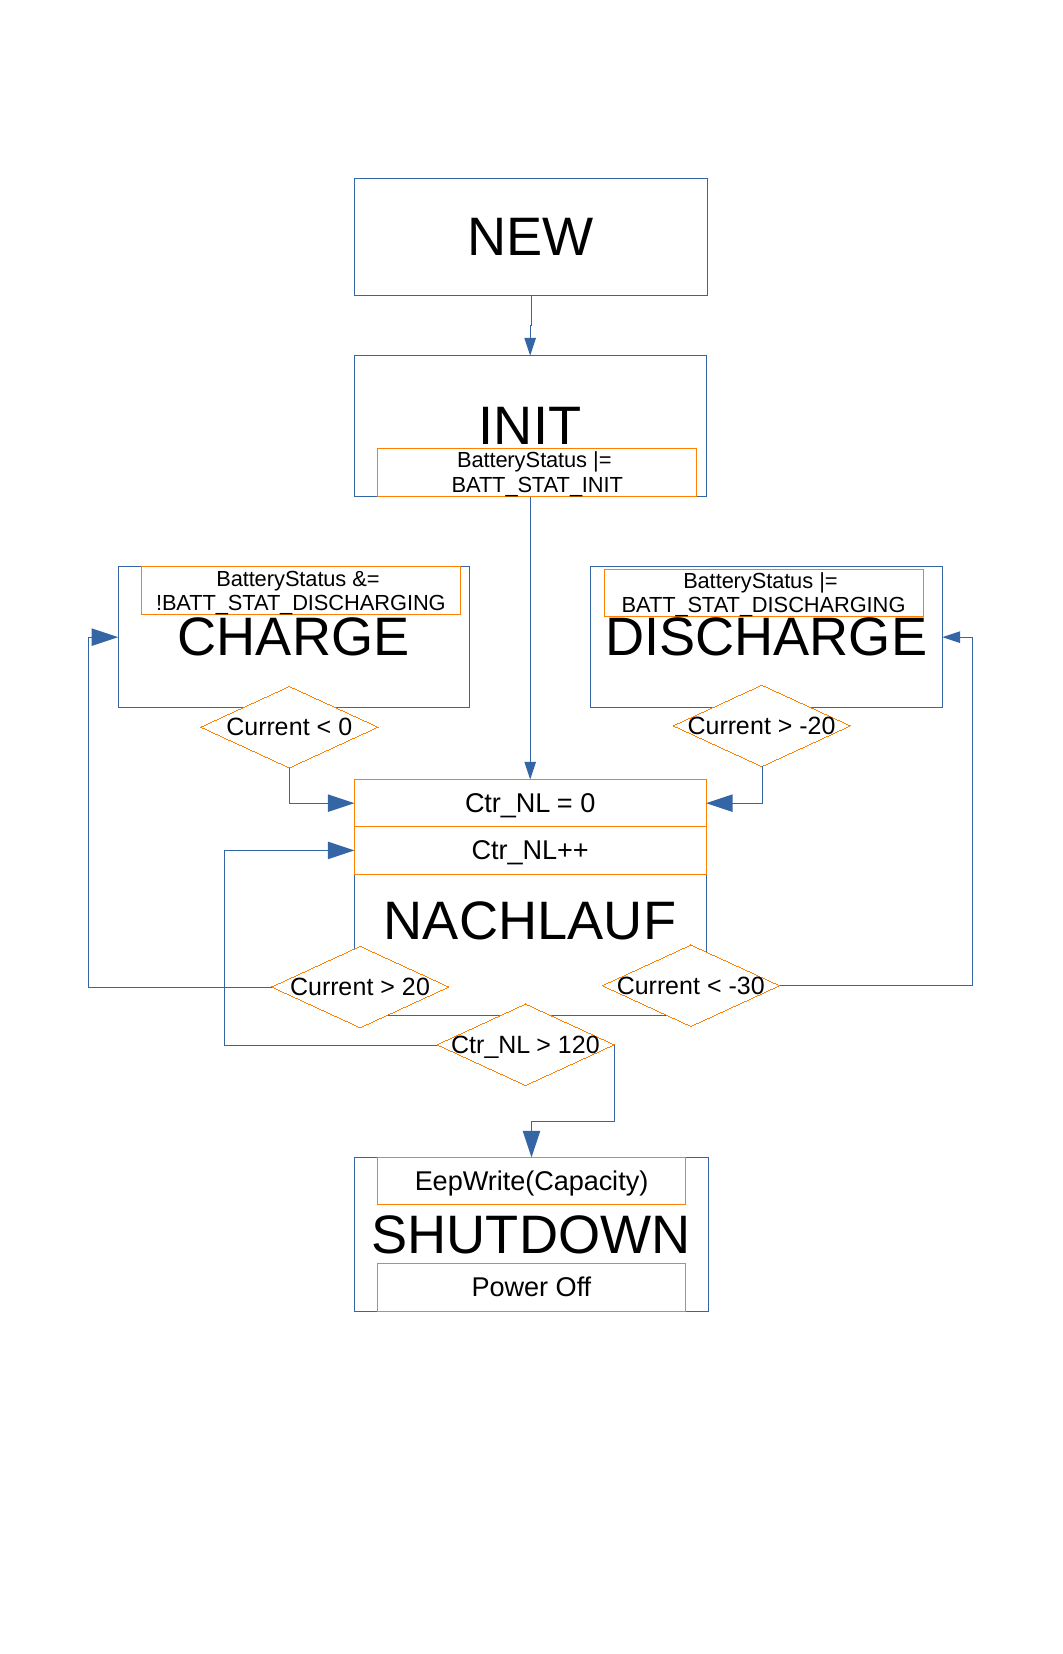

NEW
INIT
BatteryStatus |=
BATT_STAT_INIT
CHARGE
BatteryStatus &=
!BATT_STAT_DISCHARGING
DISCHARGE
BatteryStatus |=
BATT_STAT_DISCHARGING
Current > -20
Current < 0
Ctr_NL = 0
NACHLAUF
Ctr_NL++
Current < -30
Current > 20
Ctr_NL > 120
SHUTDOWN
EepWrite(Capacity)
Power Off